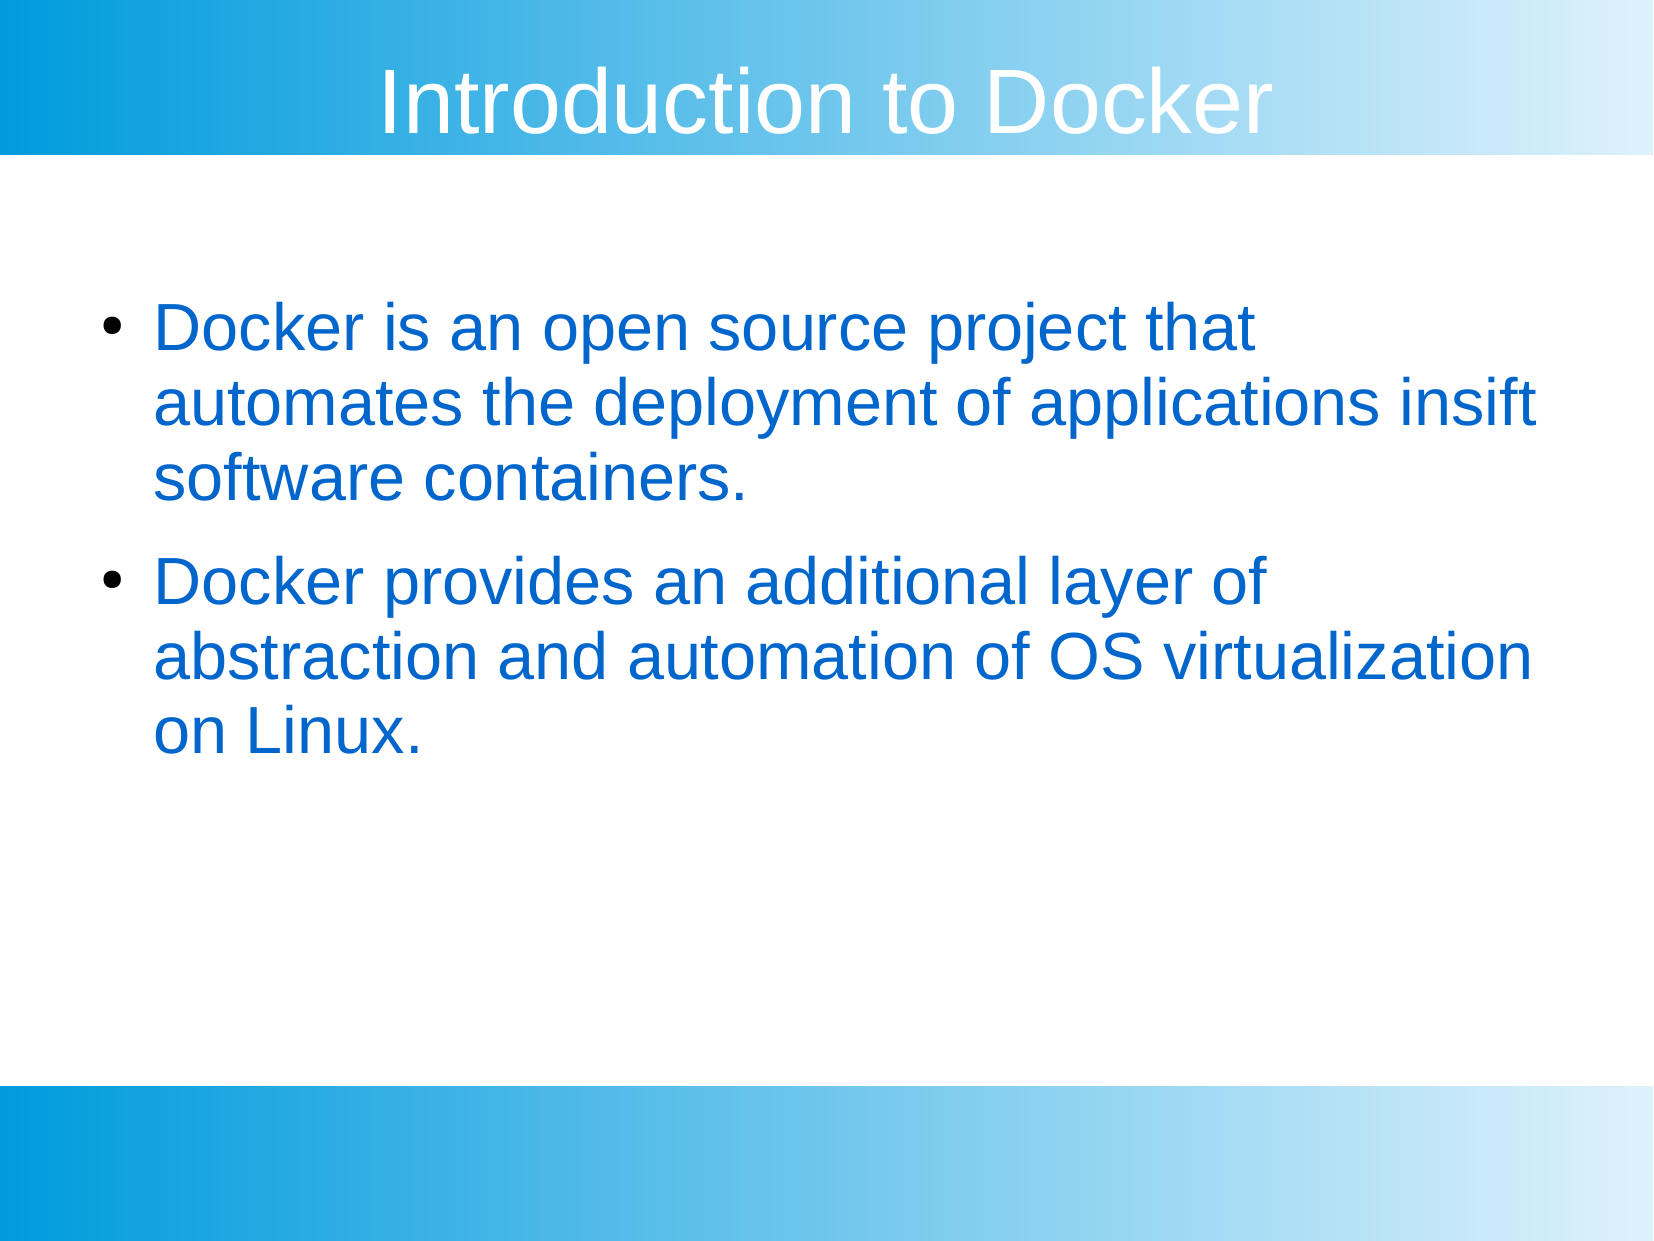

# Introduction to Docker
Docker is an open source project that automates the deployment of applications insift software containers.
Docker provides an additional layer of abstraction and automation of OS virtualization on Linux.